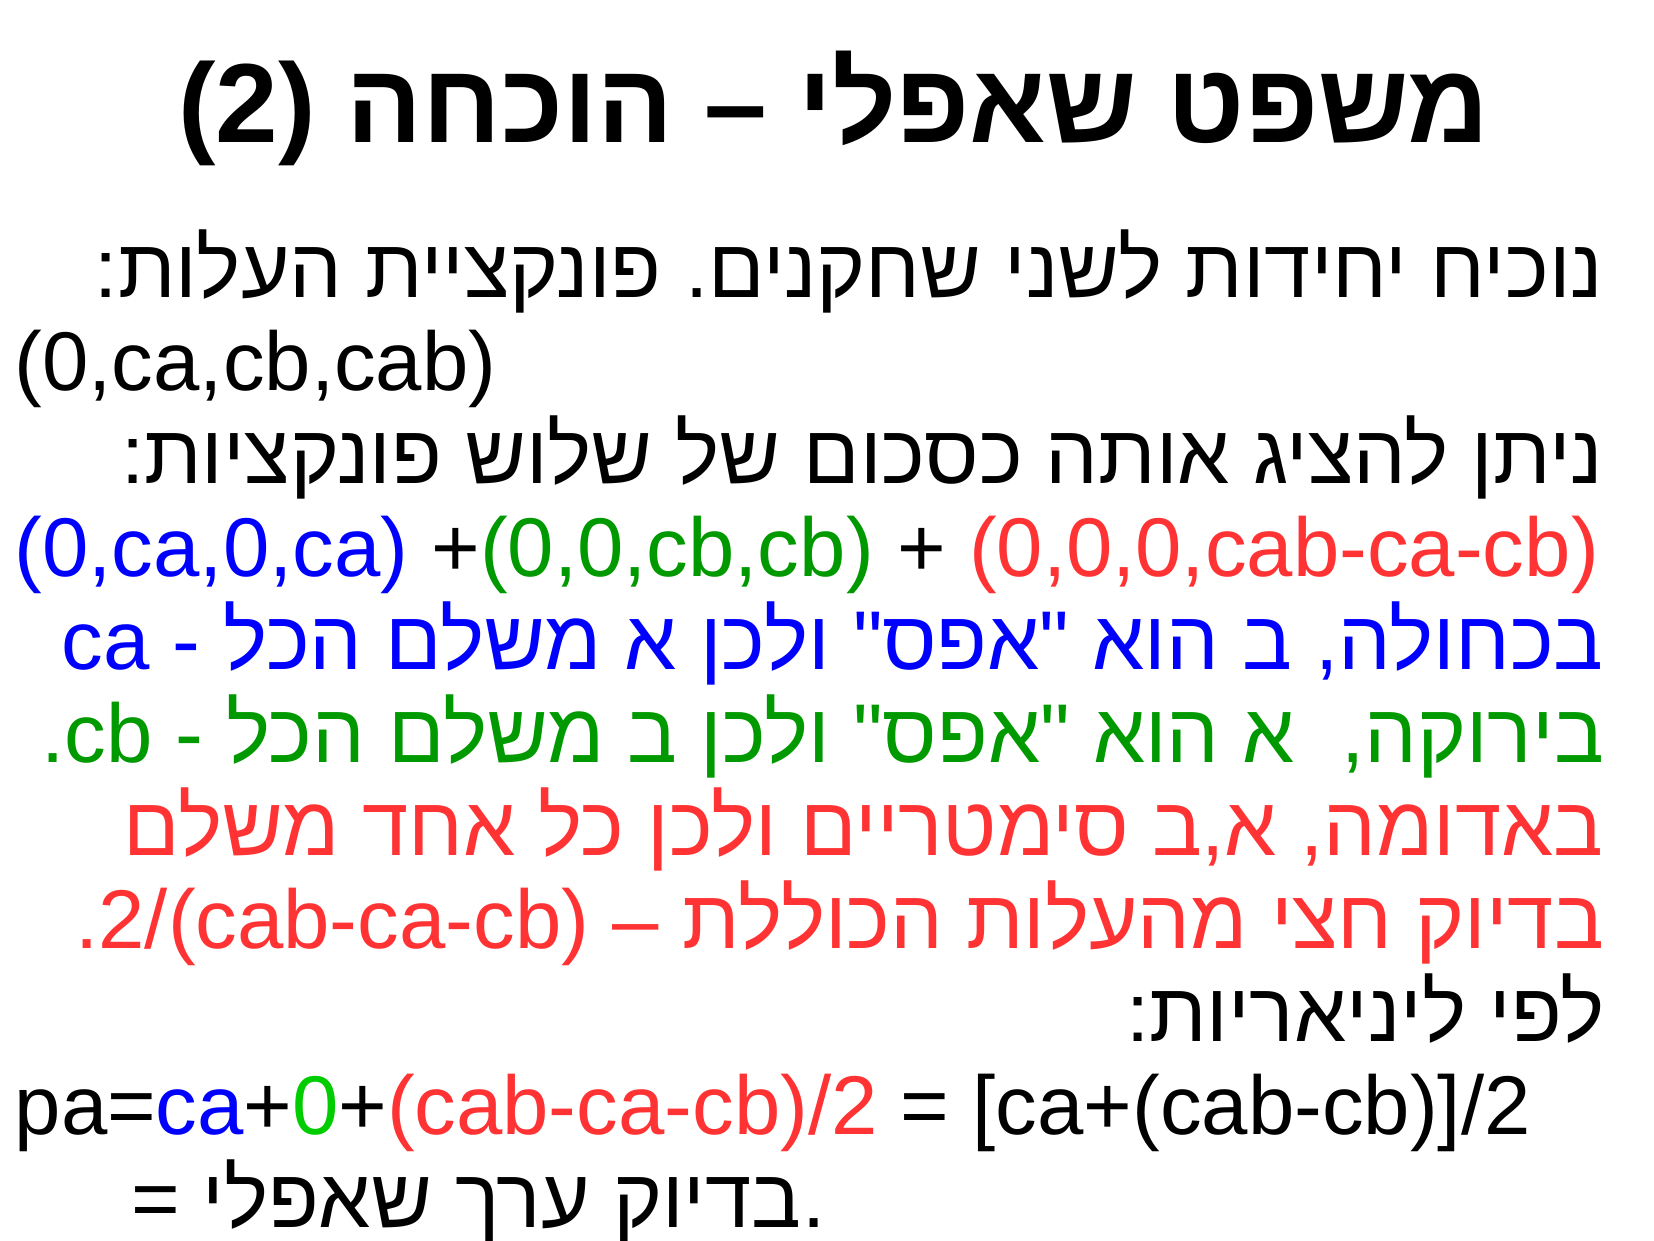

# משפט שאפלי – הוכחה (2)
נוכיח יחידות לשני שחקנים. פונקציית העלות:
(0,ca,cb,cab)
ניתן להציג אותה כסכום של שלוש פונקציות:
(0,ca,0,ca) +(0,0,cb,cb) + (0,0,0,cab-ca-cb)
בכחולה, ב הוא "אפס" ולכן א משלם הכל - ca
בירוקה, א הוא "אפס" ולכן ב משלם הכל - cb.
באדומה, א,ב סימטריים ולכן כל אחד משלם בדיוק חצי מהעלות הכוללת – (cab-ca-cb)/2.
לפי ליניאריות:
pa=ca+0+(cab-ca-cb)/2 = [ca+(cab-cb)]/2
 = בדיוק ערך שאפלי.